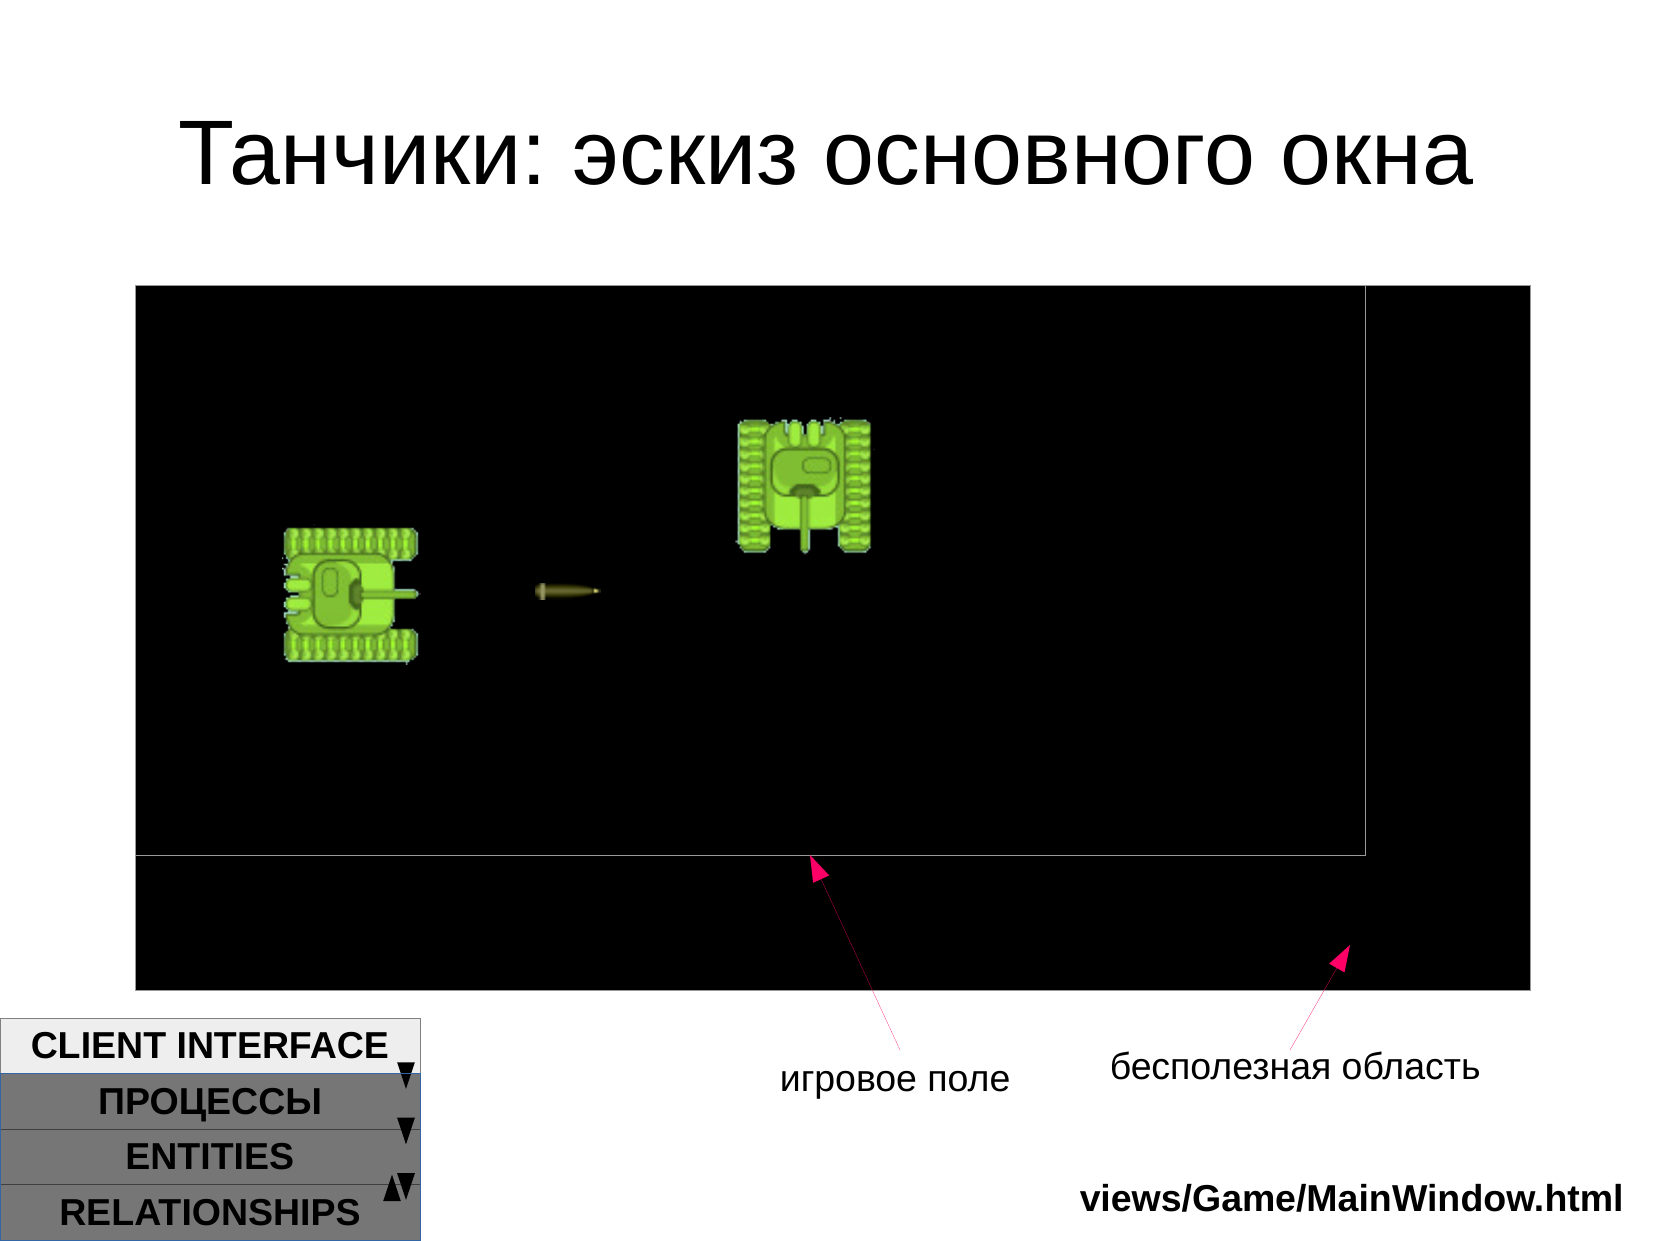

# Танчики: эскиз основного окна
CLIENT INTERFACE
ПРОЦЕССЫ
ENTITIES
RELATIONSHIPS
бесполезная область
игровое поле
views/Game/MainWindow.html